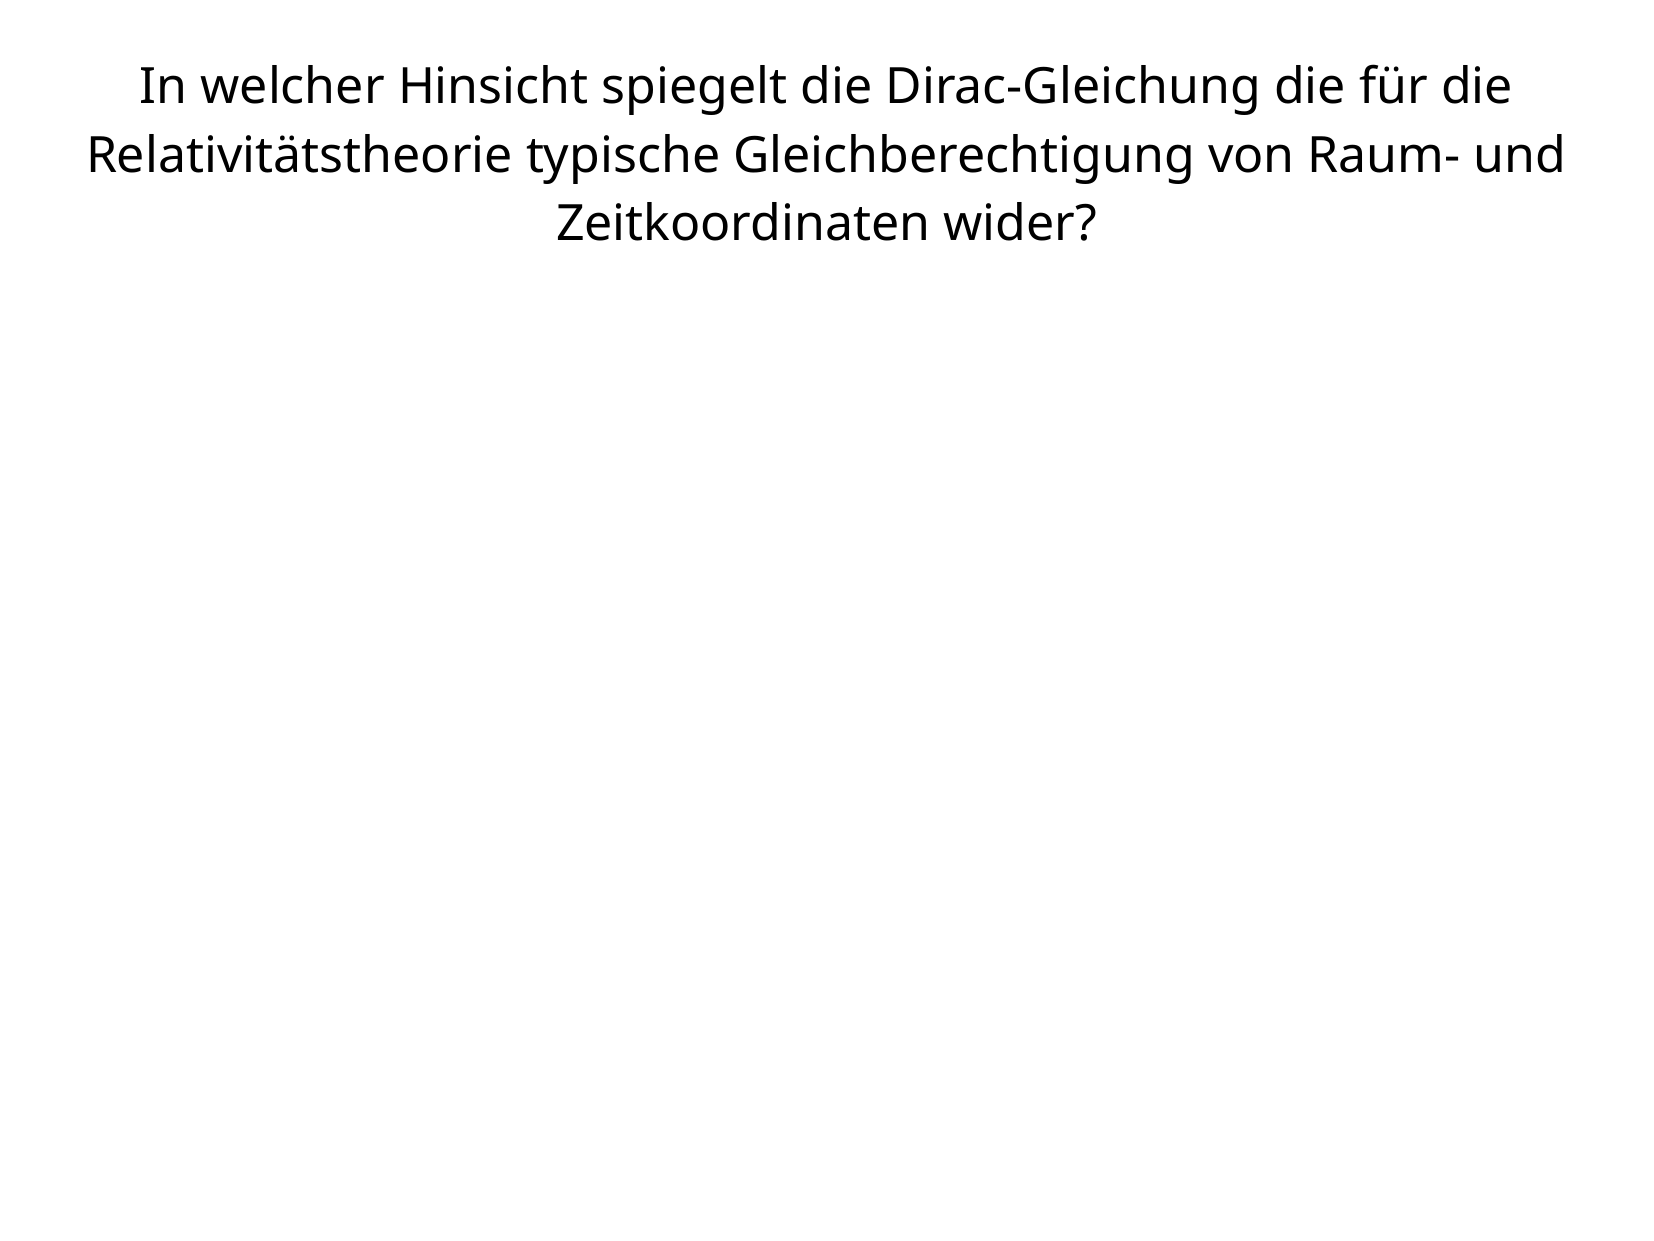

# In welcher Hinsicht spiegelt die Dirac-Gleichung die für die Relativitätstheorie typische Gleichberechtigung von Raum- und Zeitkoordinaten wider?